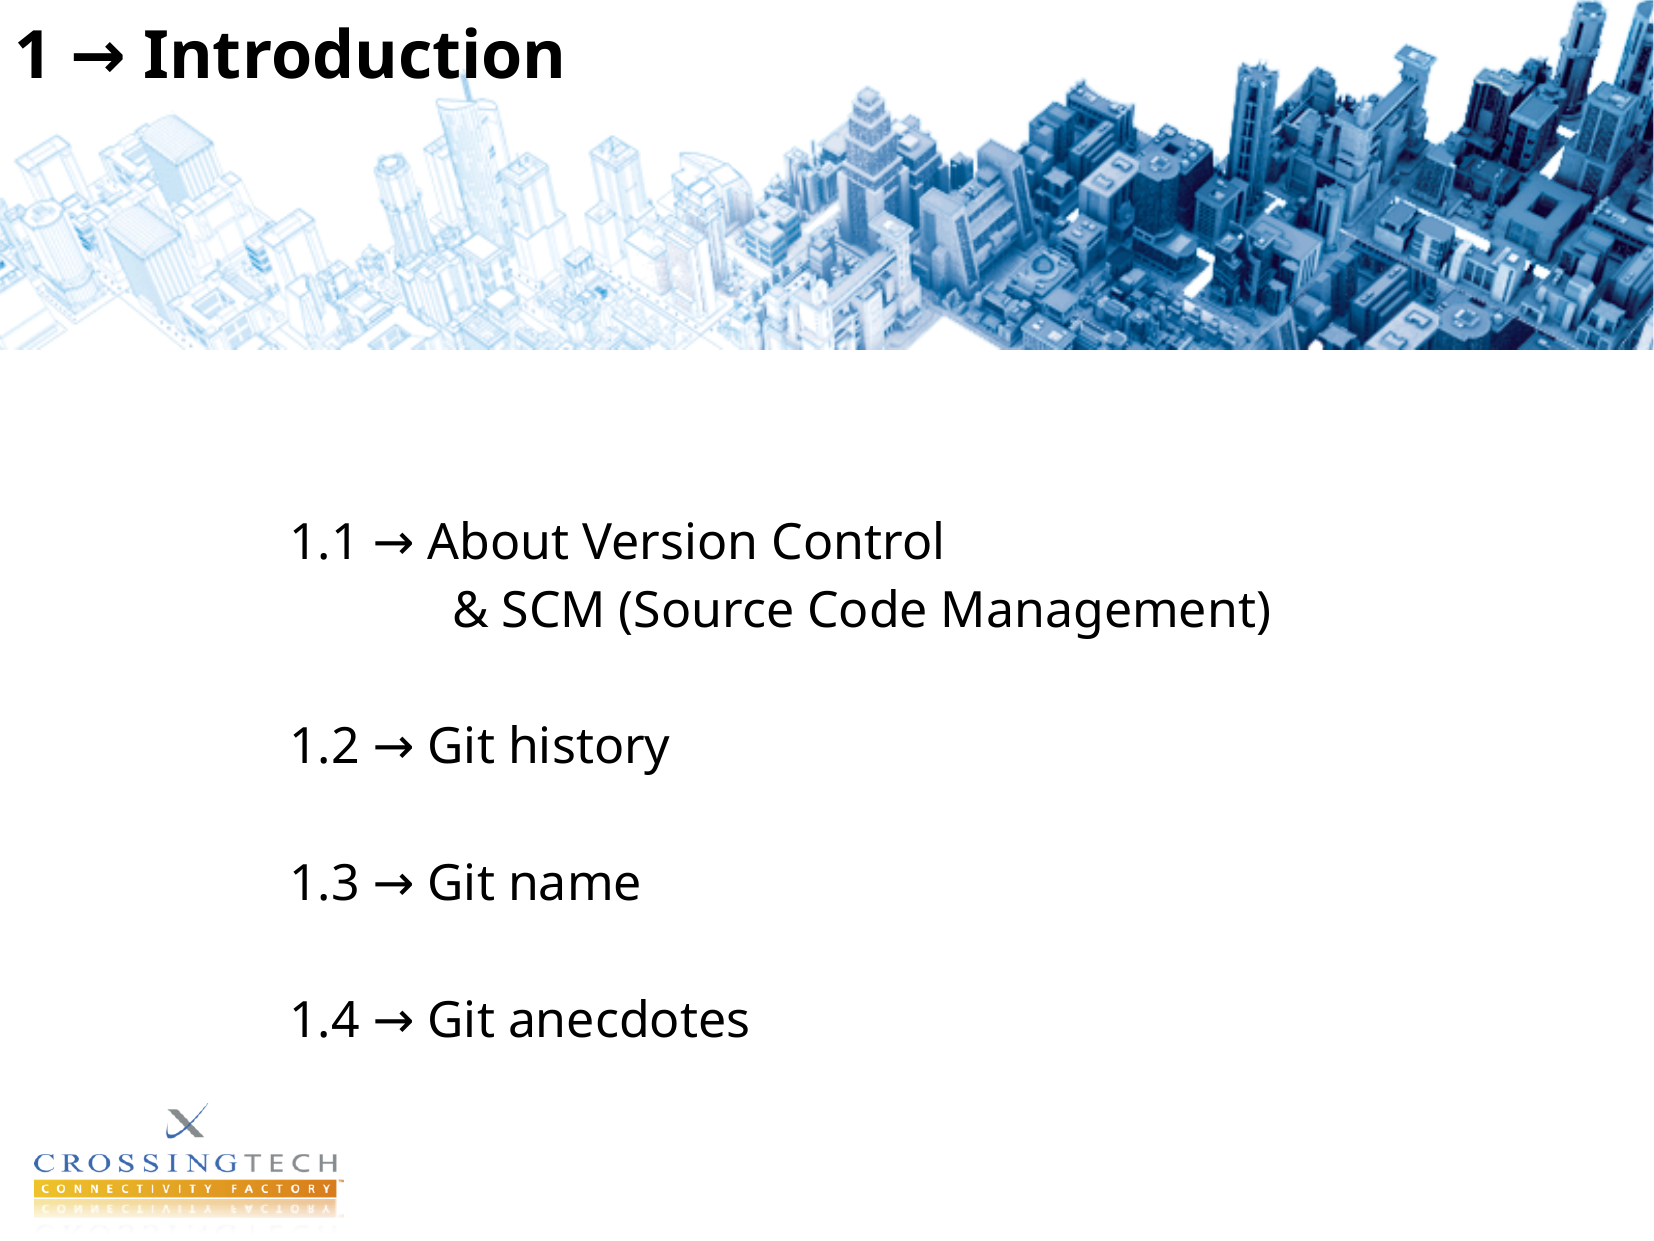

1 → Introduction
1.1 → About Version Control
		 & SCM (Source Code Management)
1.2 → Git history
1.3 → Git name
1.4 → Git anecdotes